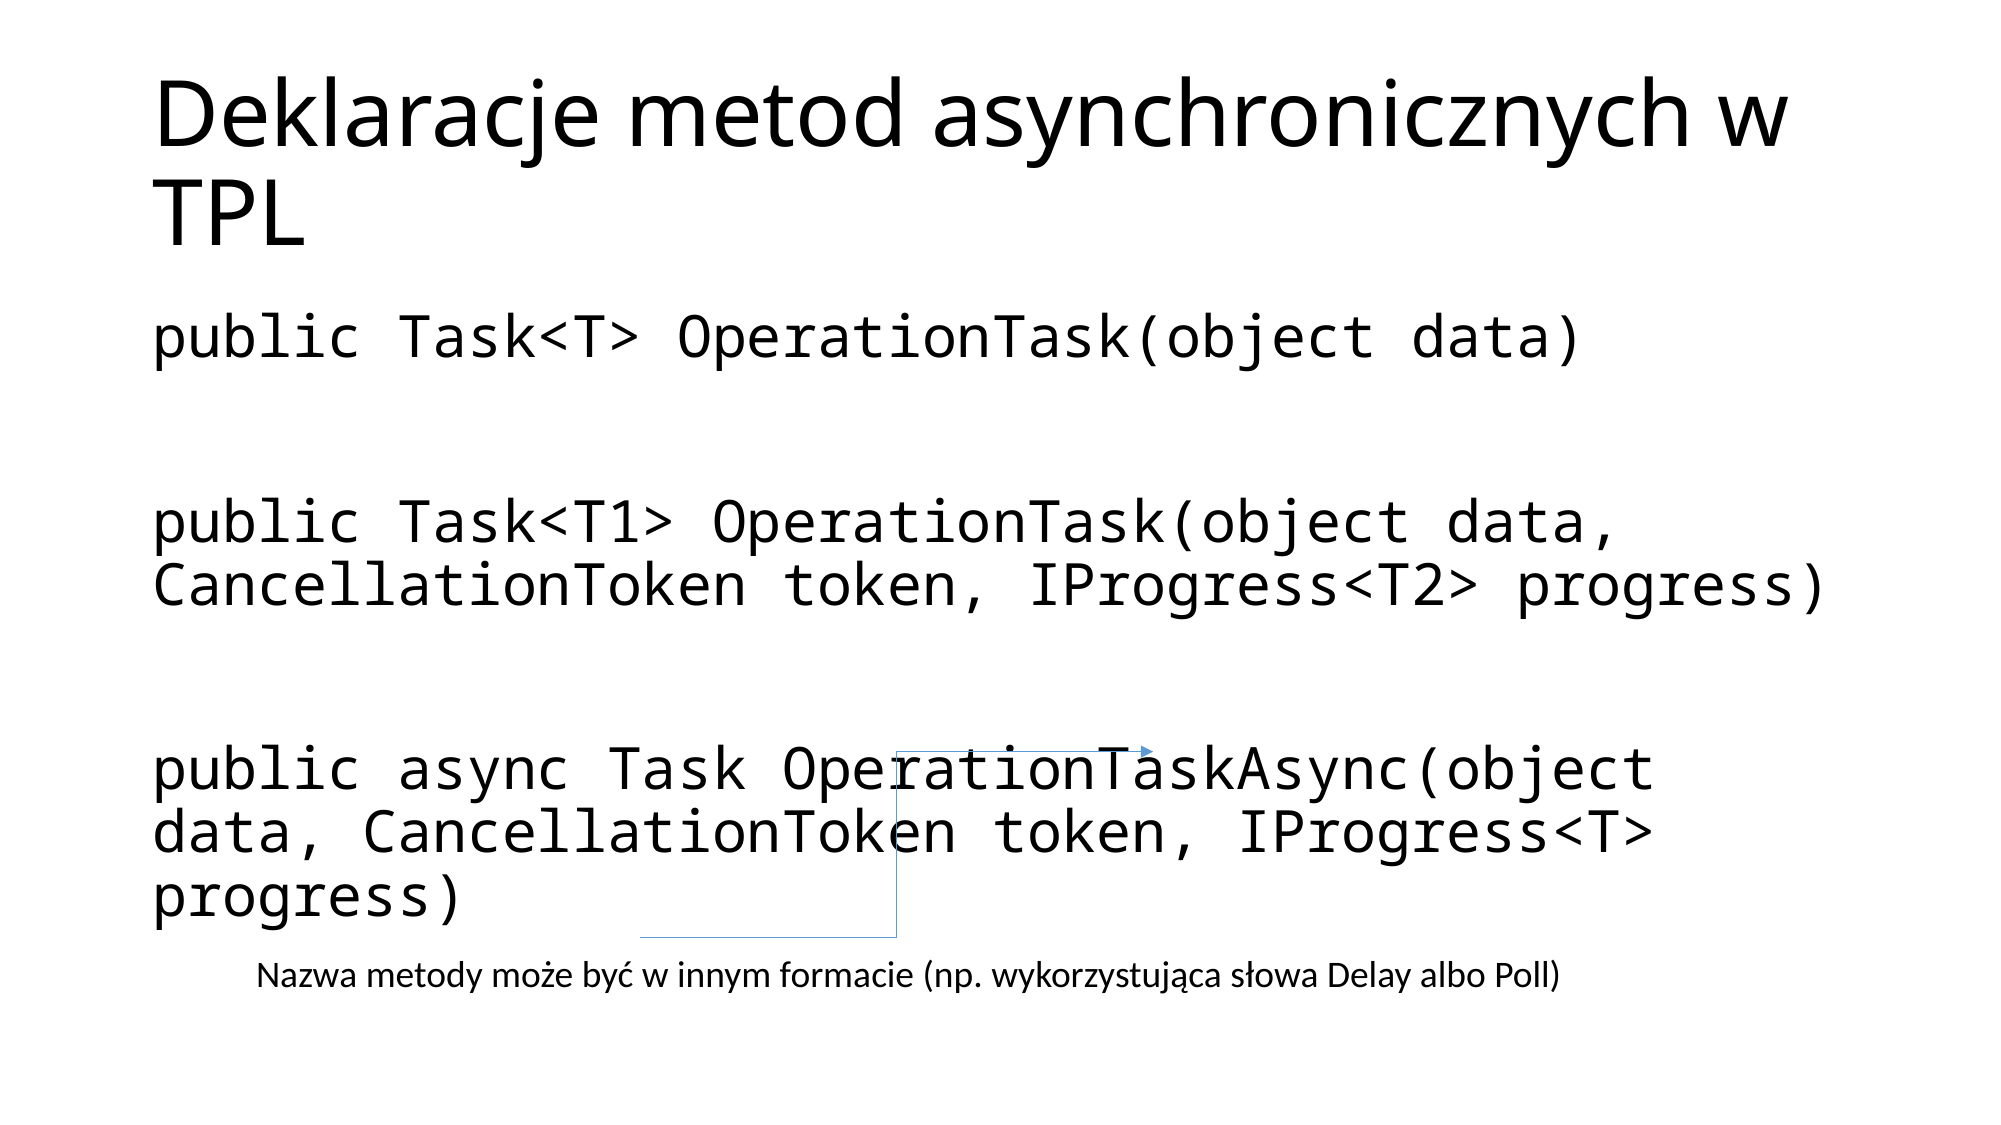

# Deklaracje metod asynchronicznych w TPL
public Task<T> OperationTask(object data)
public Task<T1> OperationTask(object data, CancellationToken token, IProgress<T2> progress)
public async Task OperationTaskAsync(object data, CancellationToken token, IProgress<T> progress)
Nazwa metody może być w innym formacie (np. wykorzystująca słowa Delay albo Poll)